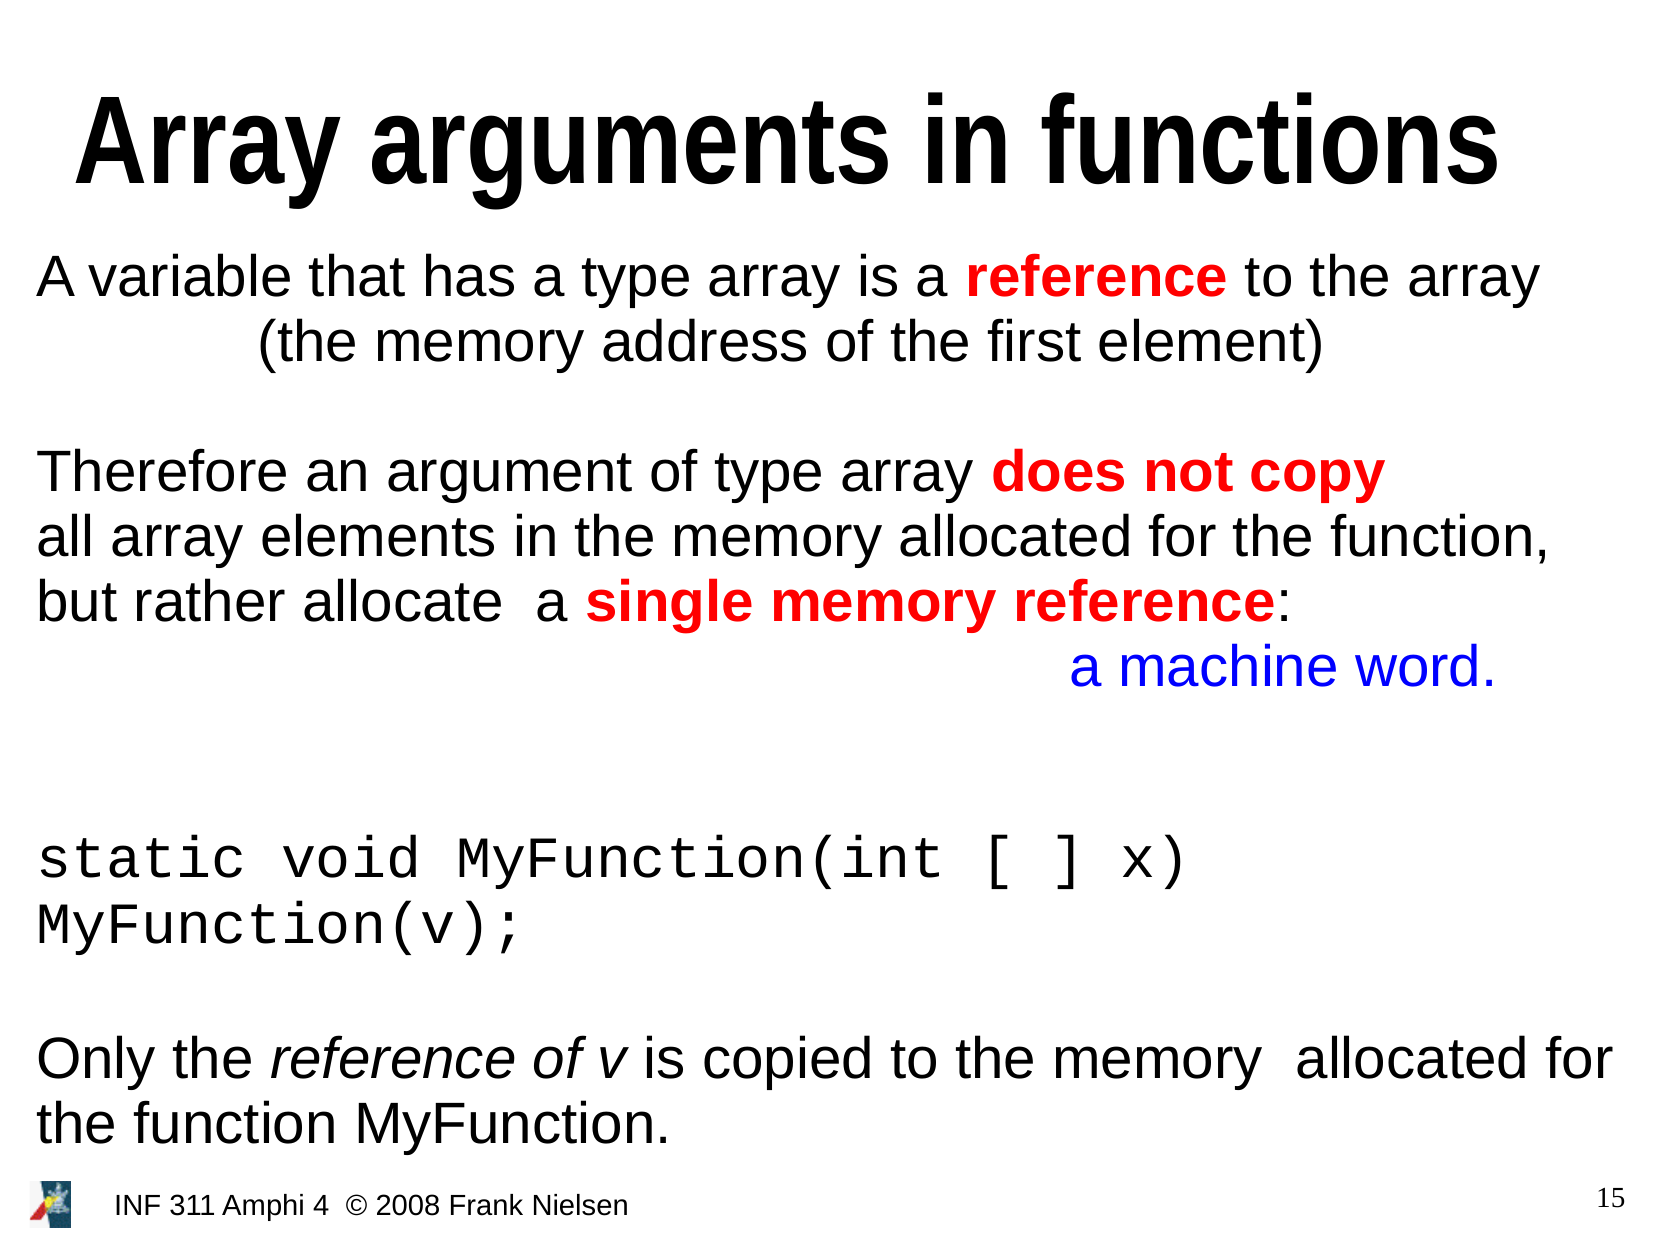

Array arguments in functions
A variable that has a type array is a reference to the array
			(the memory address of the first element)
Therefore an argument of type array does not copy
all array elements in the memory allocated for the function,
but rather allocate a single memory reference:
														a machine word.
static void MyFunction(int [ ] x)
MyFunction(v);
Only the reference of v is copied to the memory allocated for
the function MyFunction.